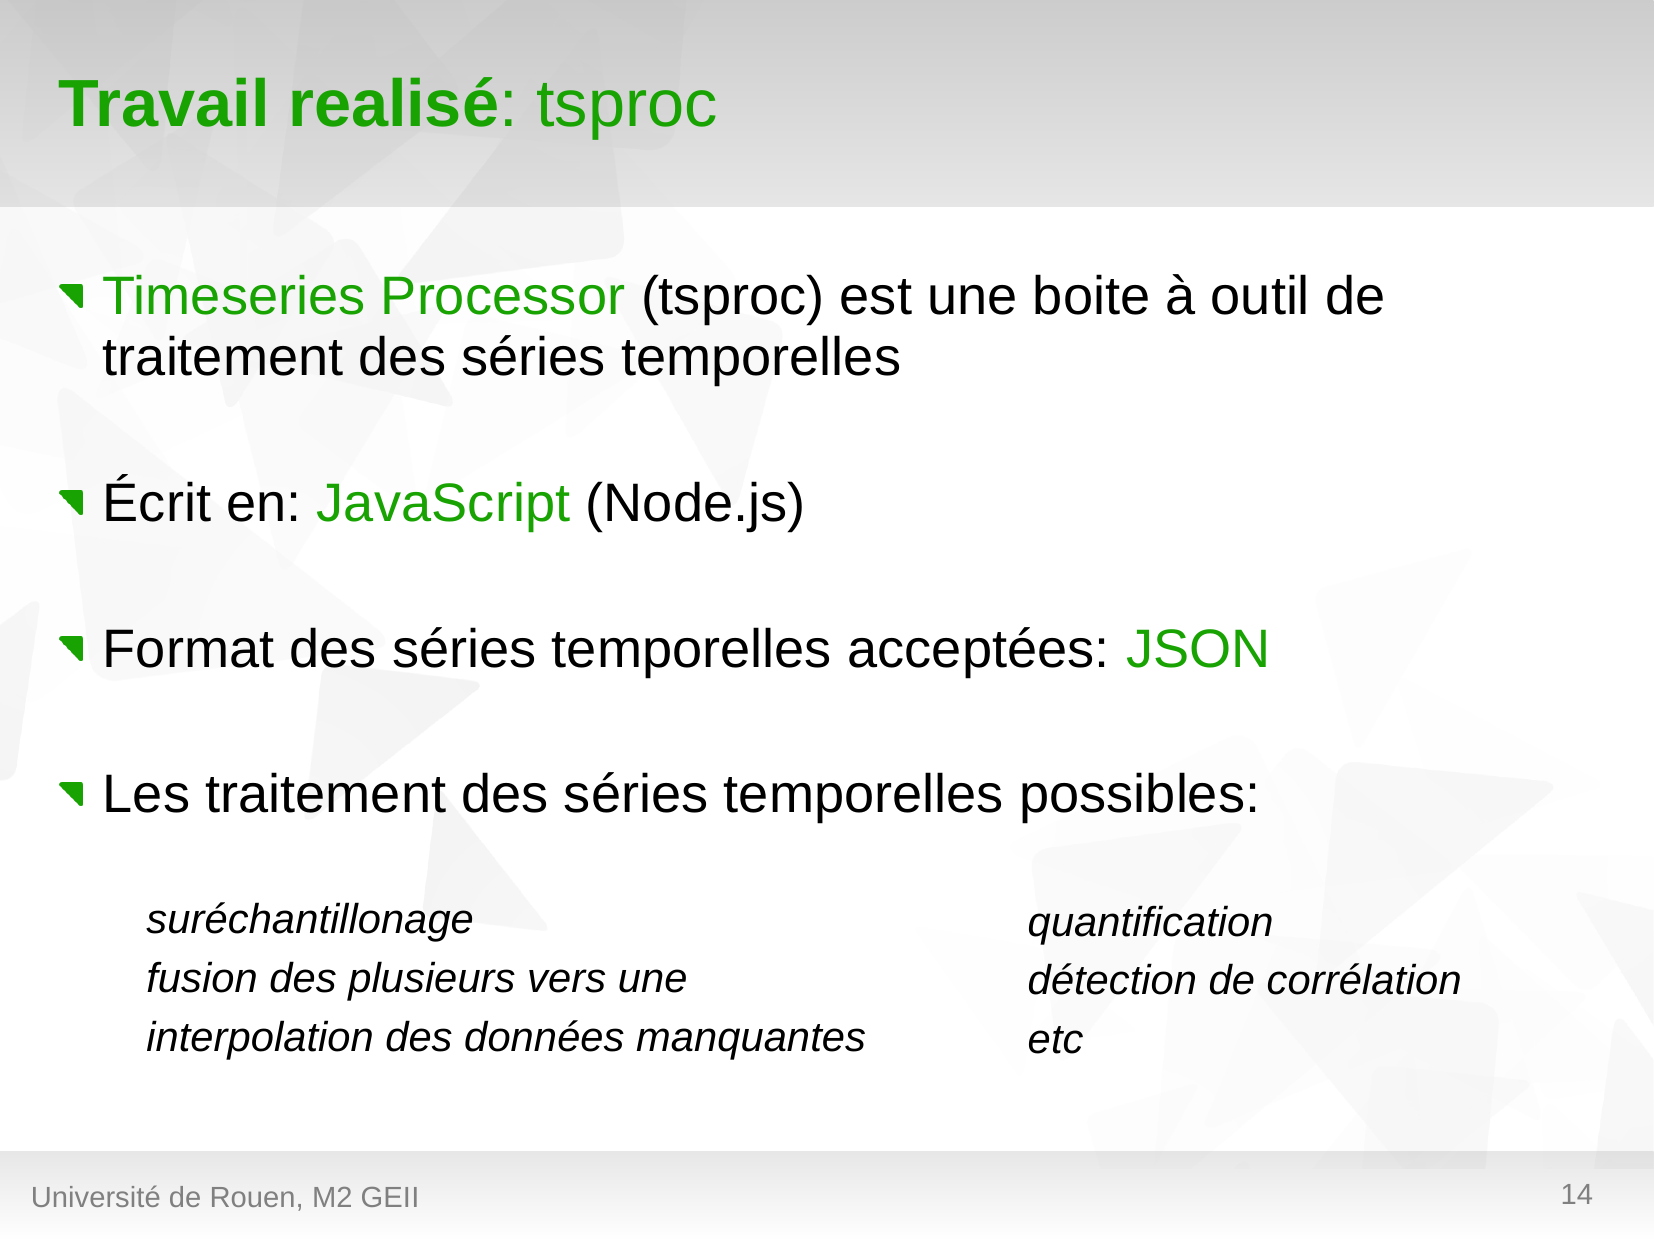

# Travail realisé: tsproc
Timeseries Processor (tsproc) est une boite à outil de traitement des séries temporelles
Écrit en: JavaScript (Node.js)
Format des séries temporelles acceptées: JSON
Les traitement des séries temporelles possibles:
suréchantillonage
fusion des plusieurs vers une
interpolation des données manquantes
quantification
détection de corrélation
etc
14
Université de Rouen, M2 GEII